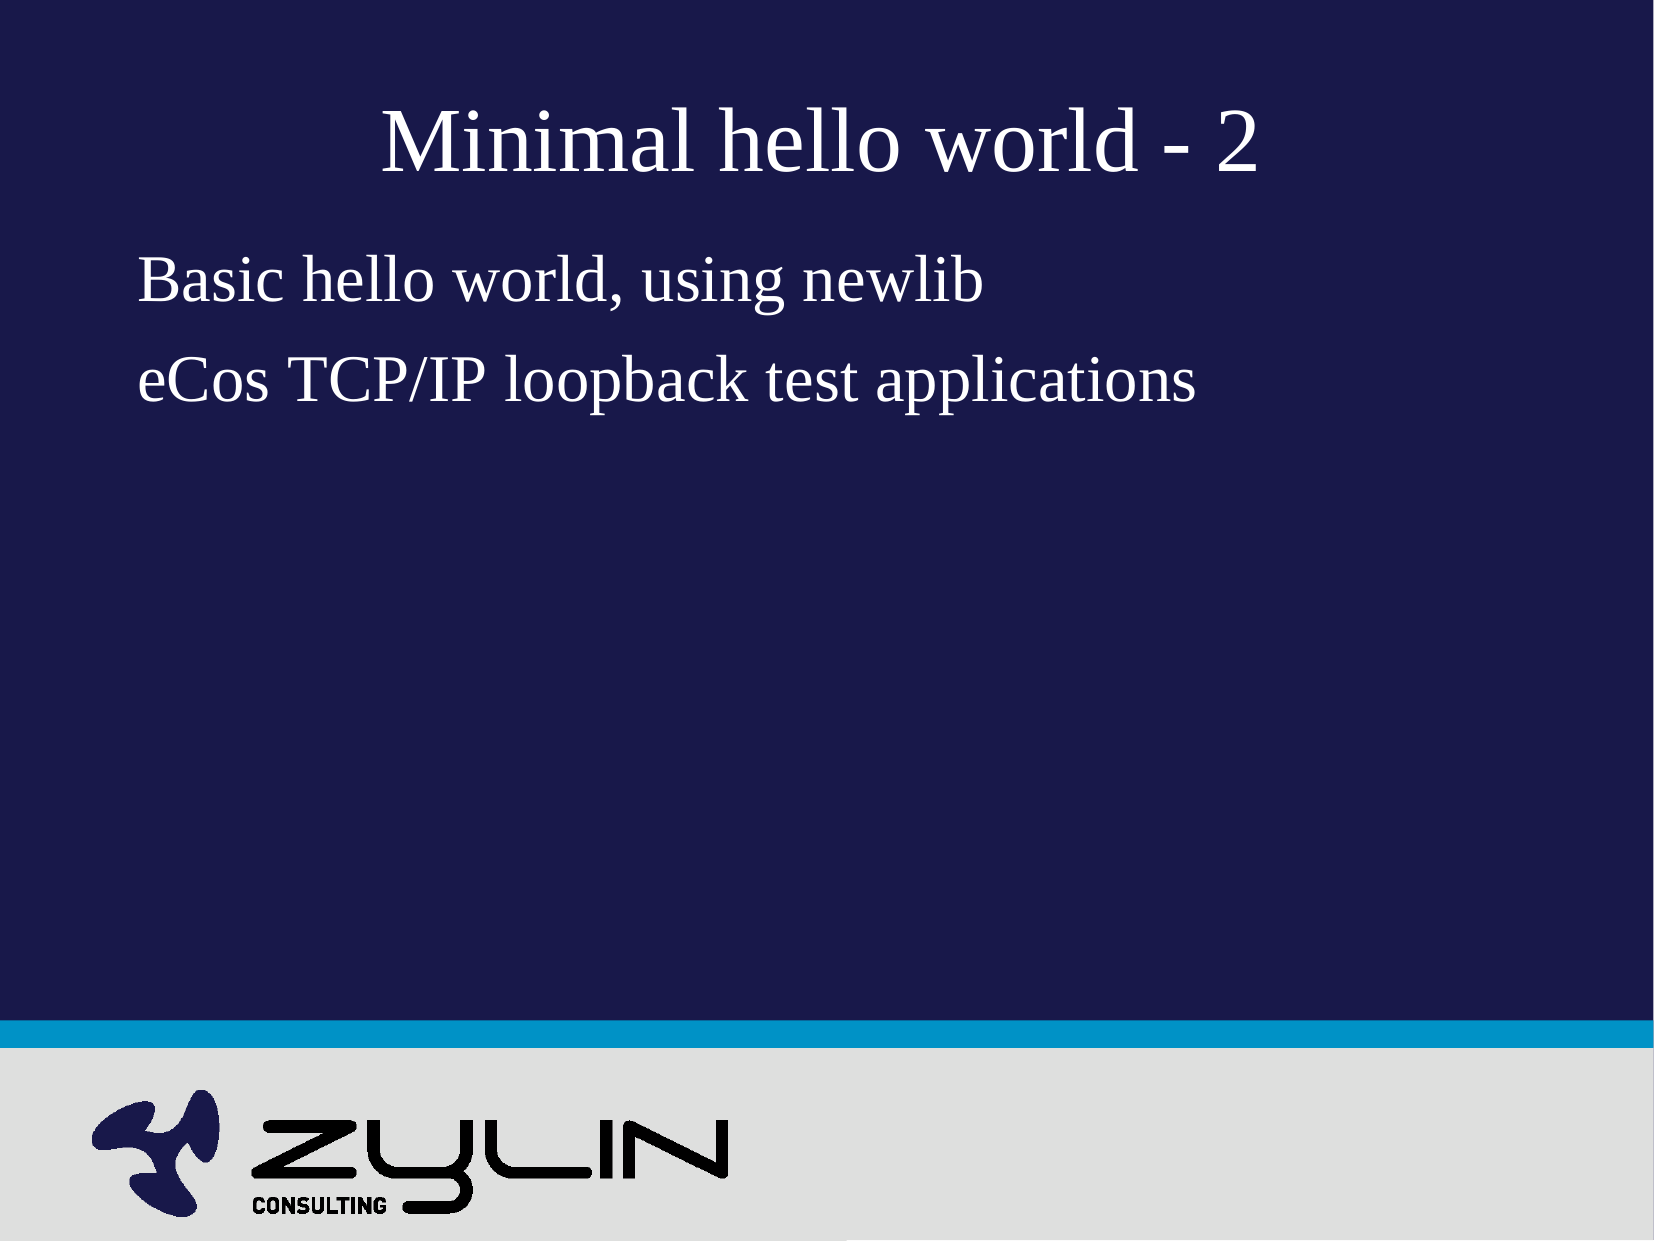

# Minimal hello world - 2
Basic hello world, using newlib
eCos TCP/IP loopback test applications